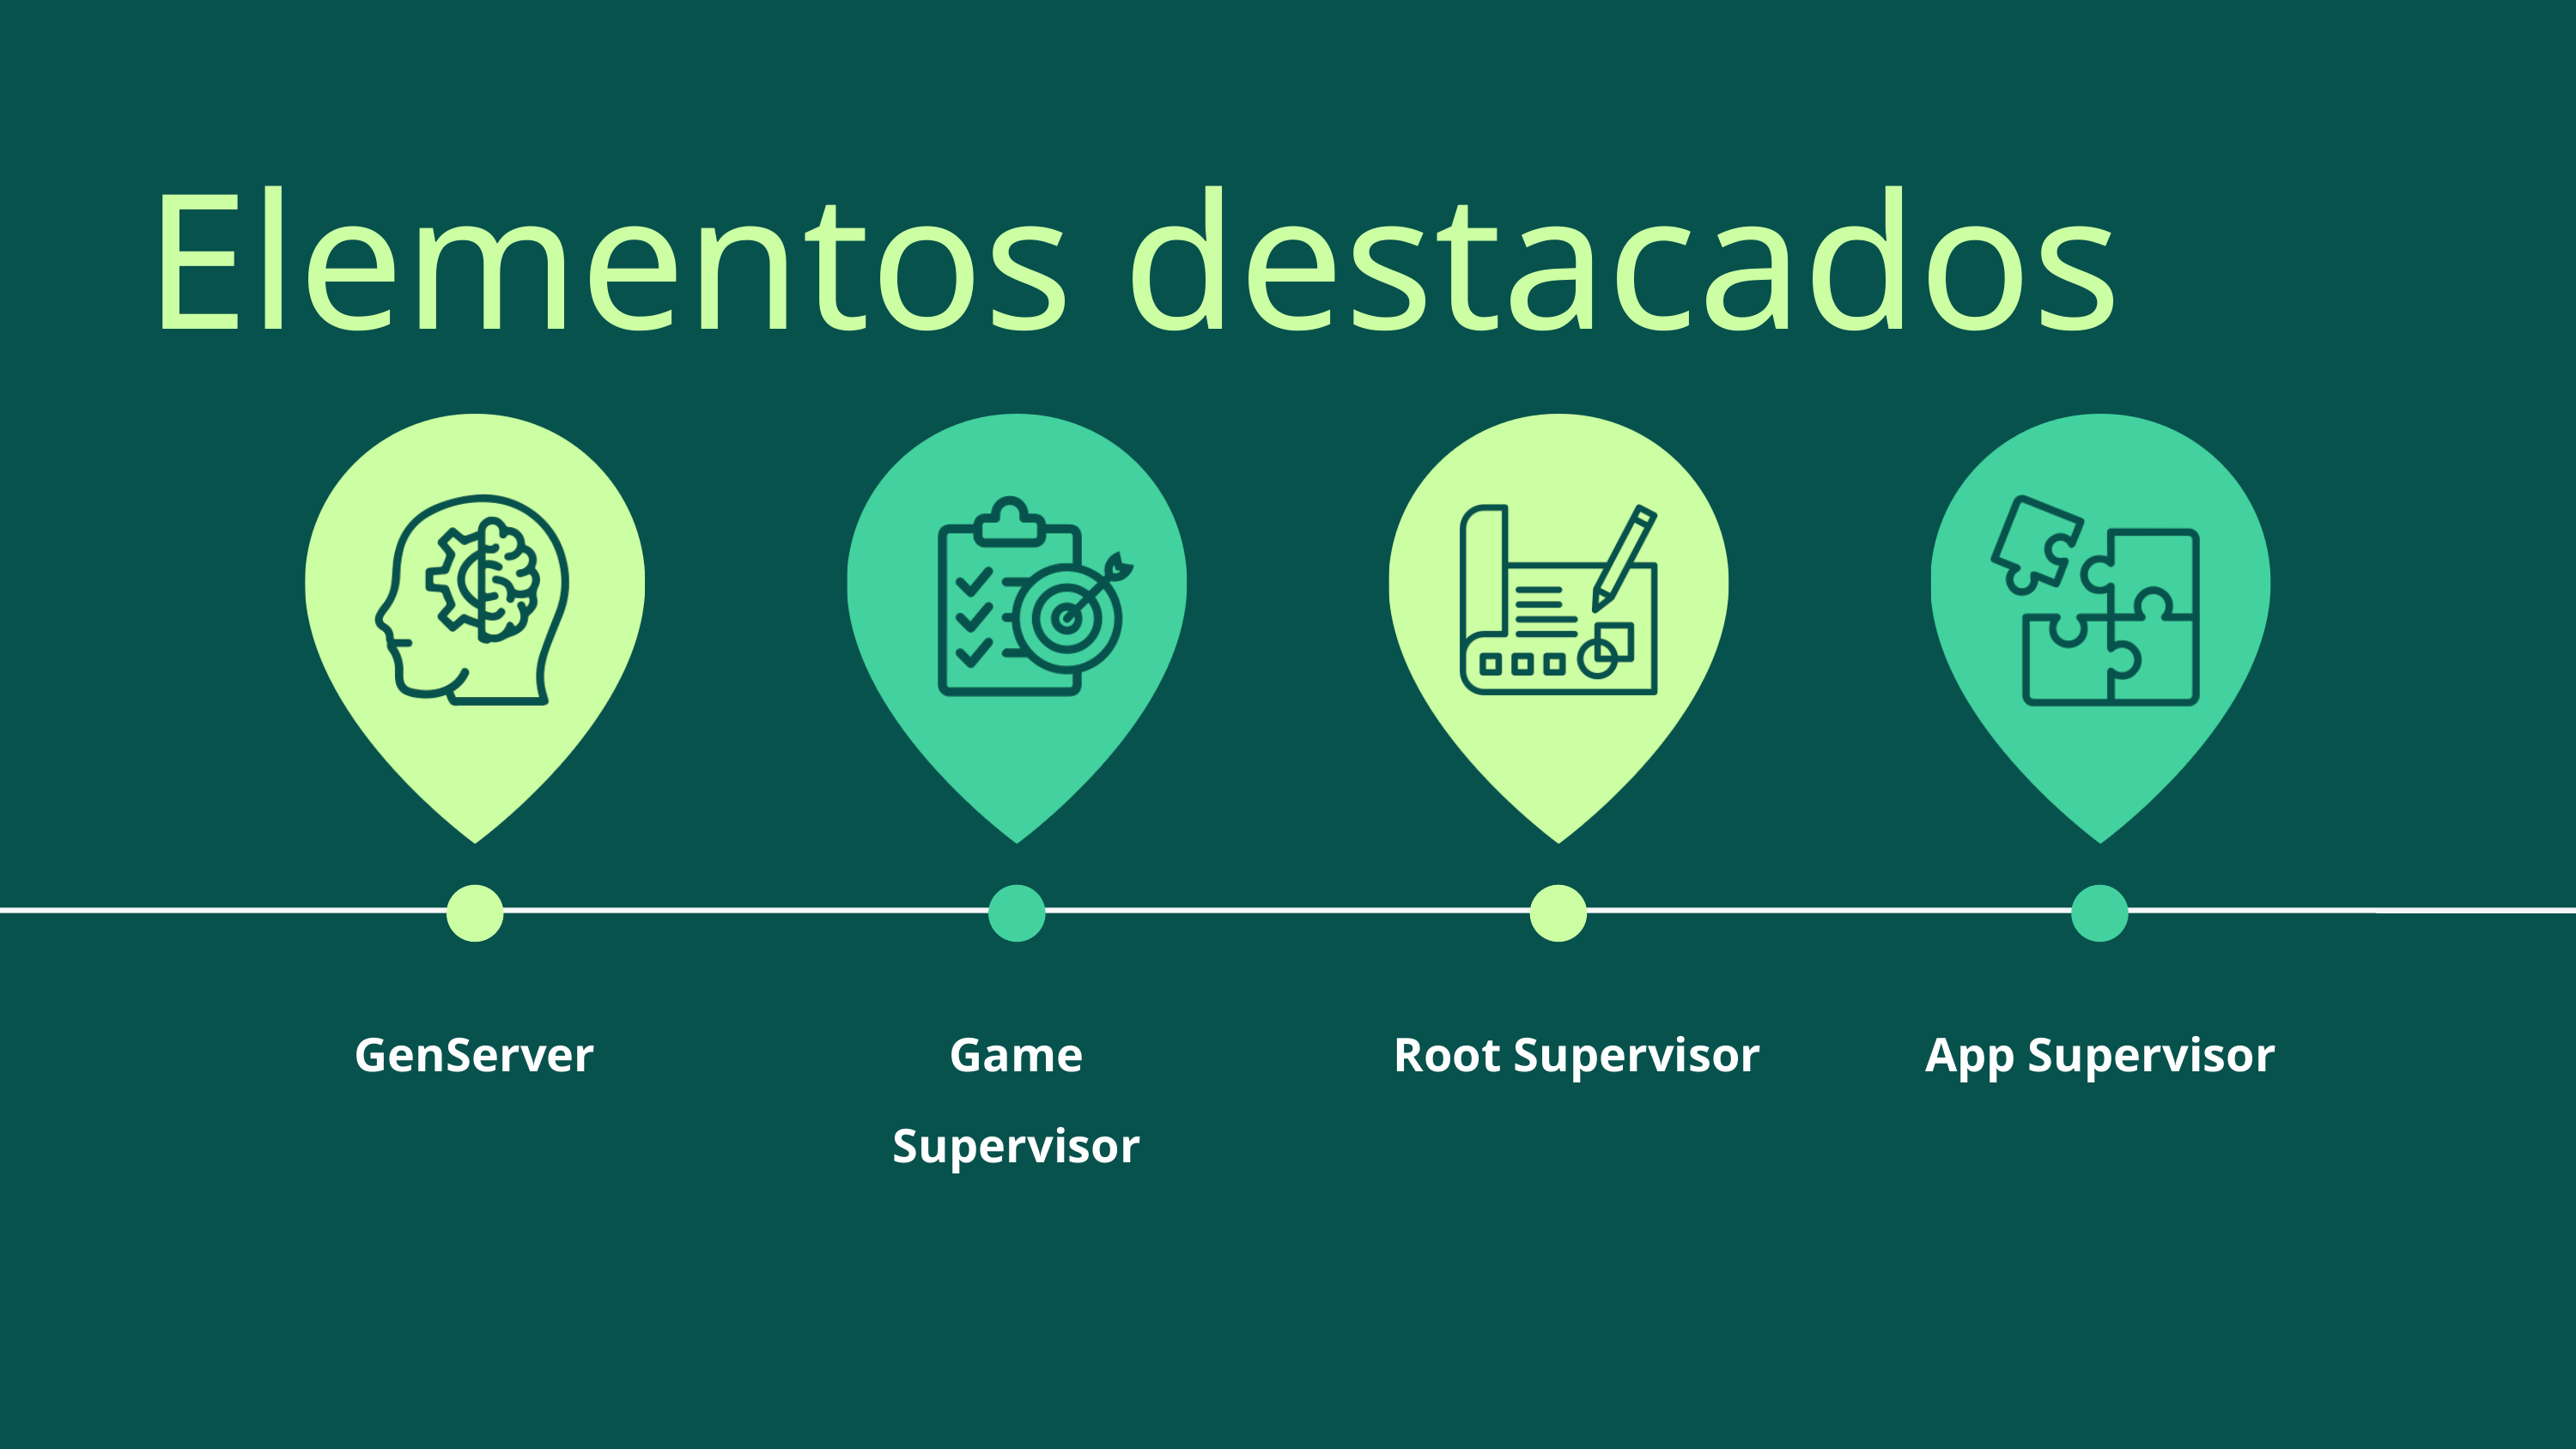

Elementos destacados
GenServer
Game Supervisor
App Supervisor
Root Supervisor